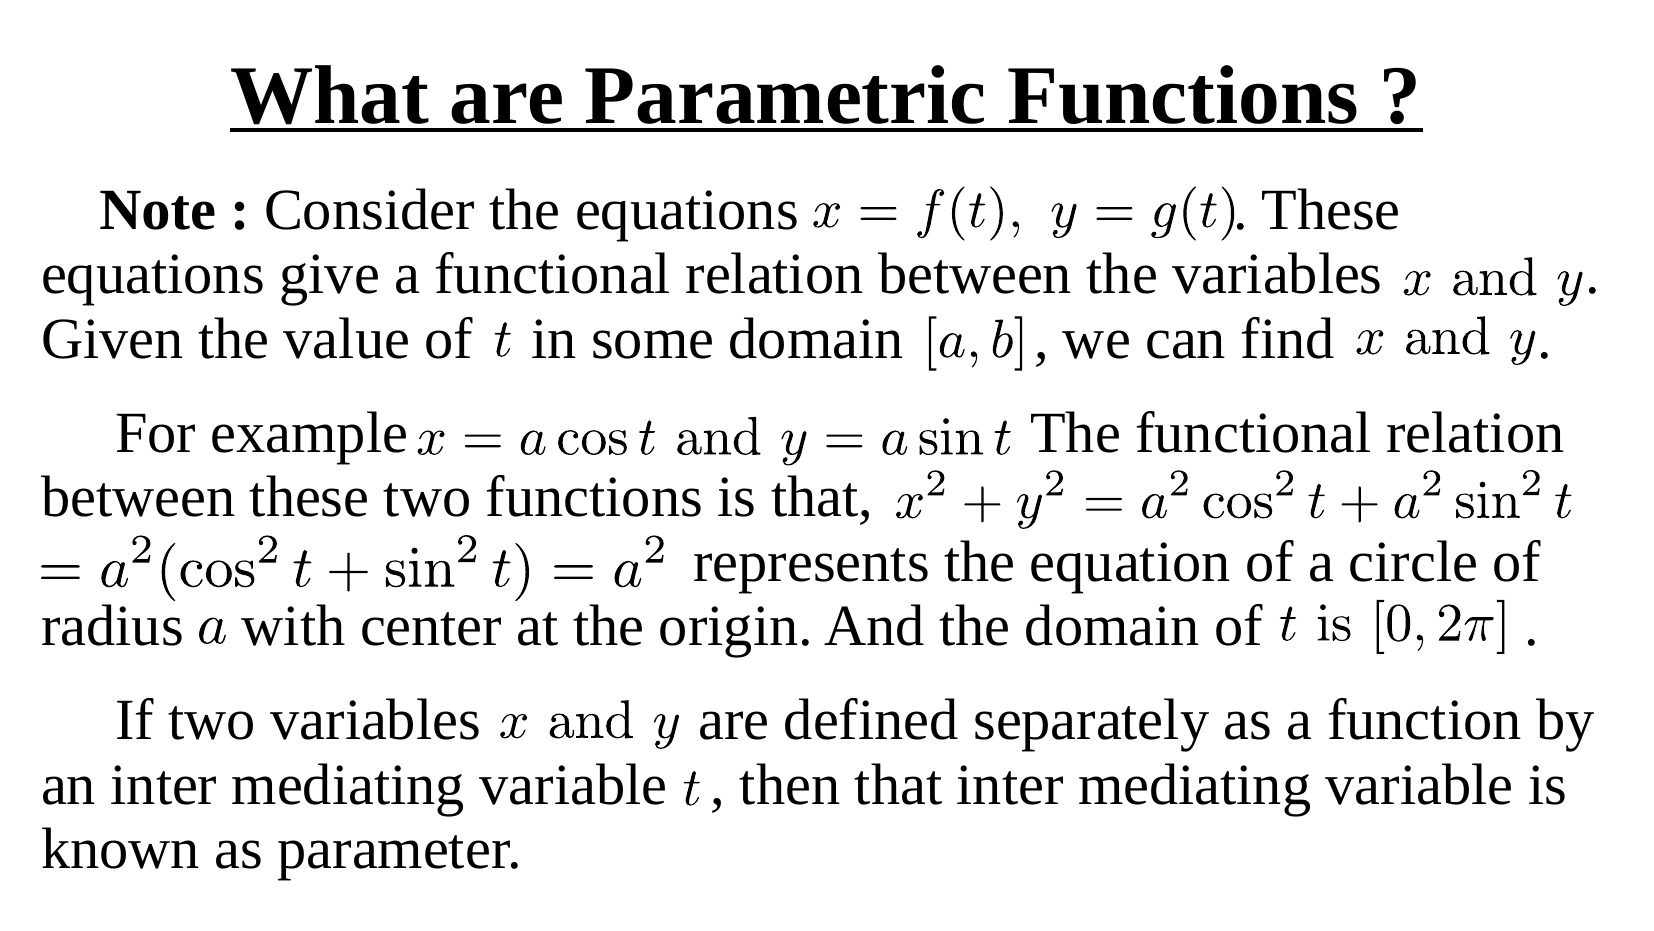

# What are Parametric Functions ?
 Note : Consider the equations . These equations give a functional relation between the variables . Given the value of in some domain , we can find .
	For example . The functional relation between these two functions is that, represents the equation of a circle of radius with center at the origin. And the domain of .
 	If two variables are defined separately as a function by an inter mediating variable , then that inter mediating variable is known as parameter.